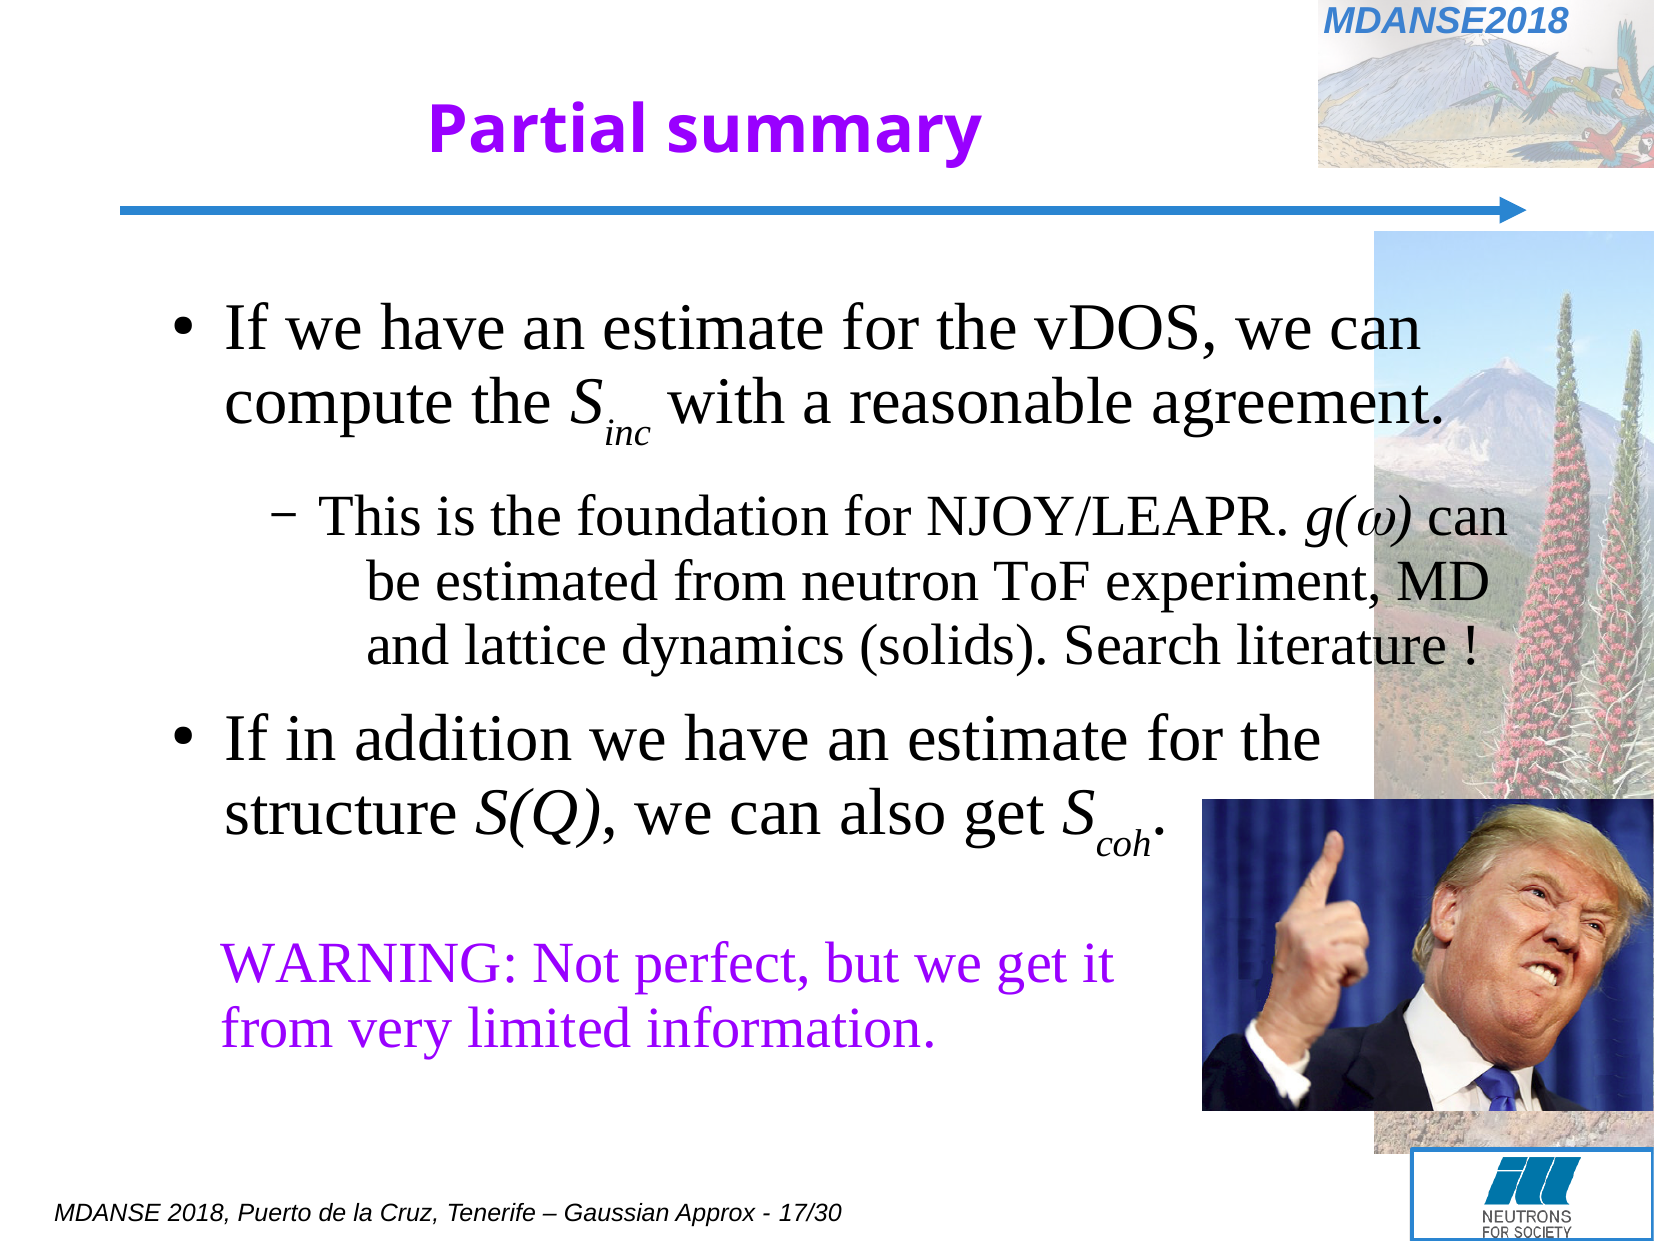

# Partial summary
If we have an estimate for the vDOS, we can compute the Sinc with a reasonable agreement.
This is the foundation for NJOY/LEAPR. g(w) can be estimated from neutron ToF experiment, MD and lattice dynamics (solids). Search literature !
If in addition we have an estimate for the structure S(Q), we can also get Scoh.
WARNING: Not perfect, but we get it from very limited information.